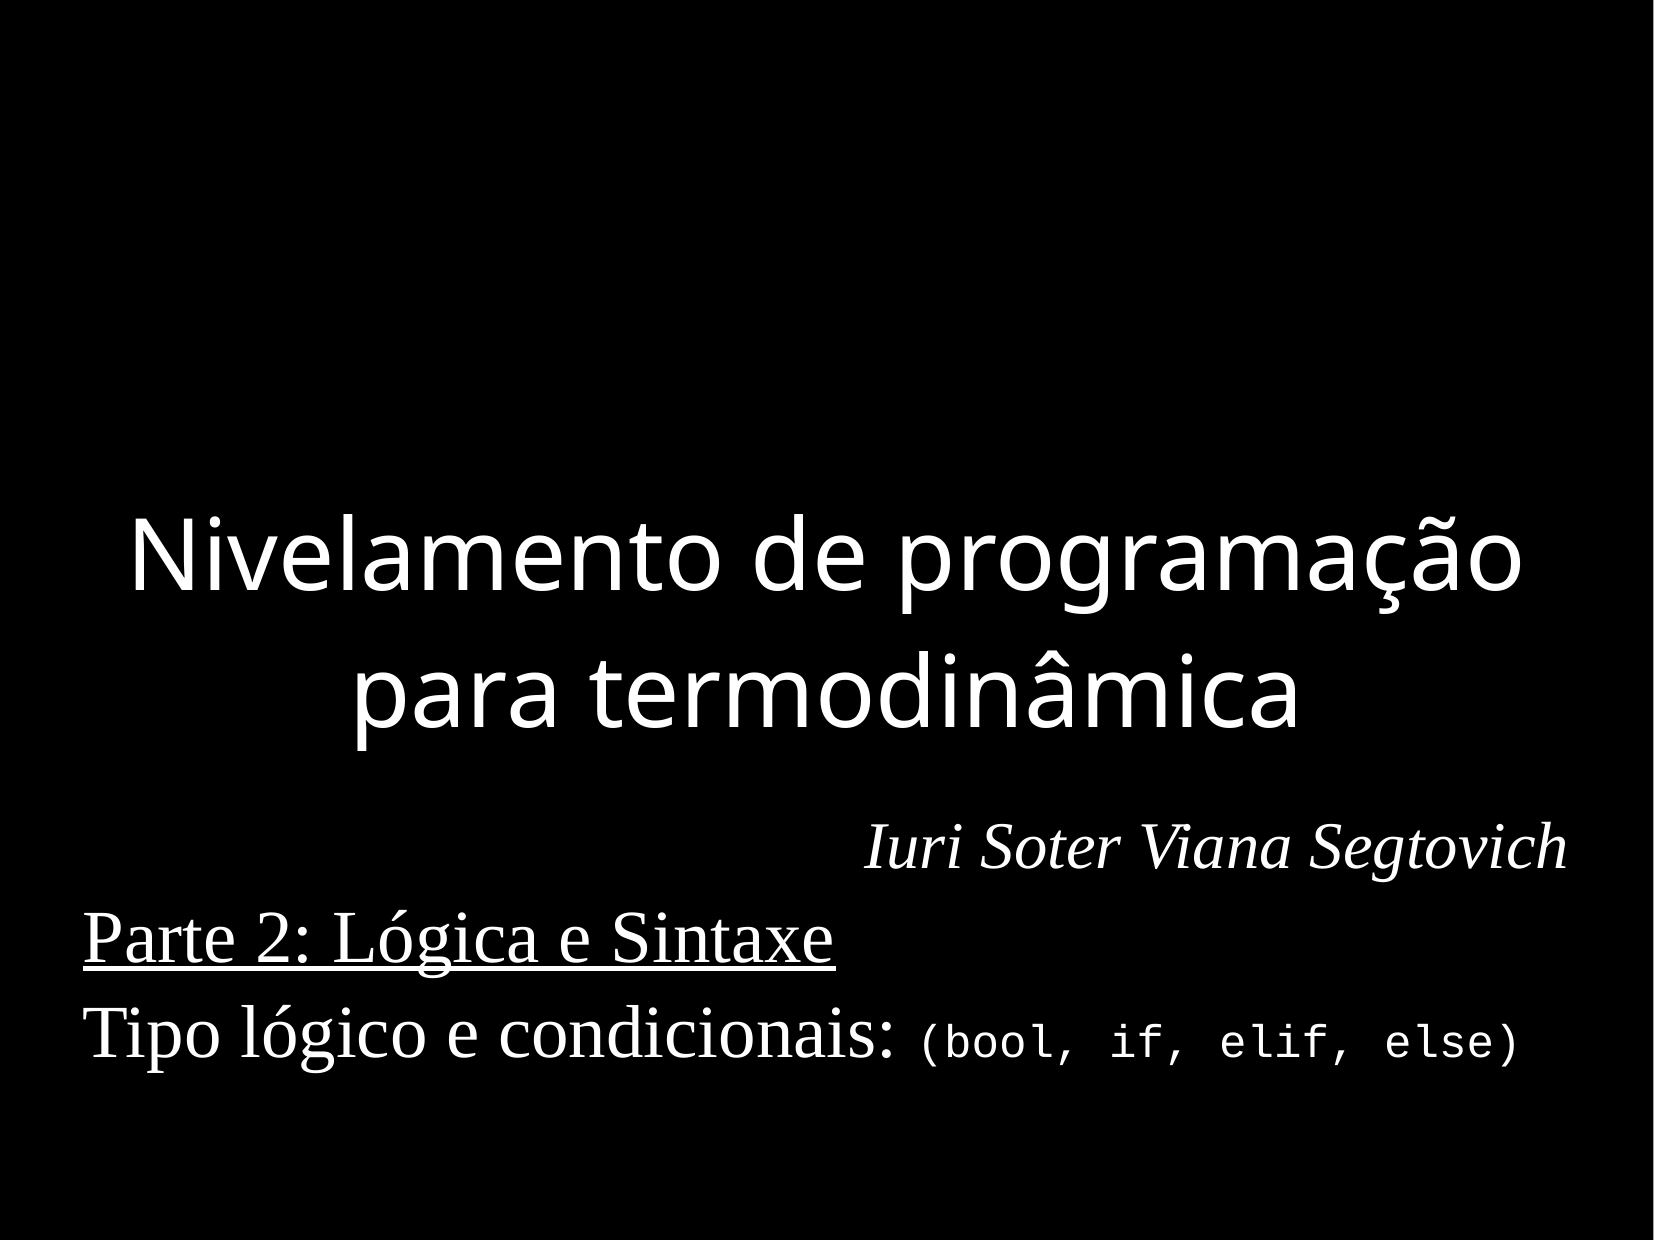

# Nivelamento de programação para termodinâmica
Iuri Soter Viana Segtovich
Parte 2: Lógica e Sintaxe
Tipo lógico e condicionais: (bool, if, elif, else)